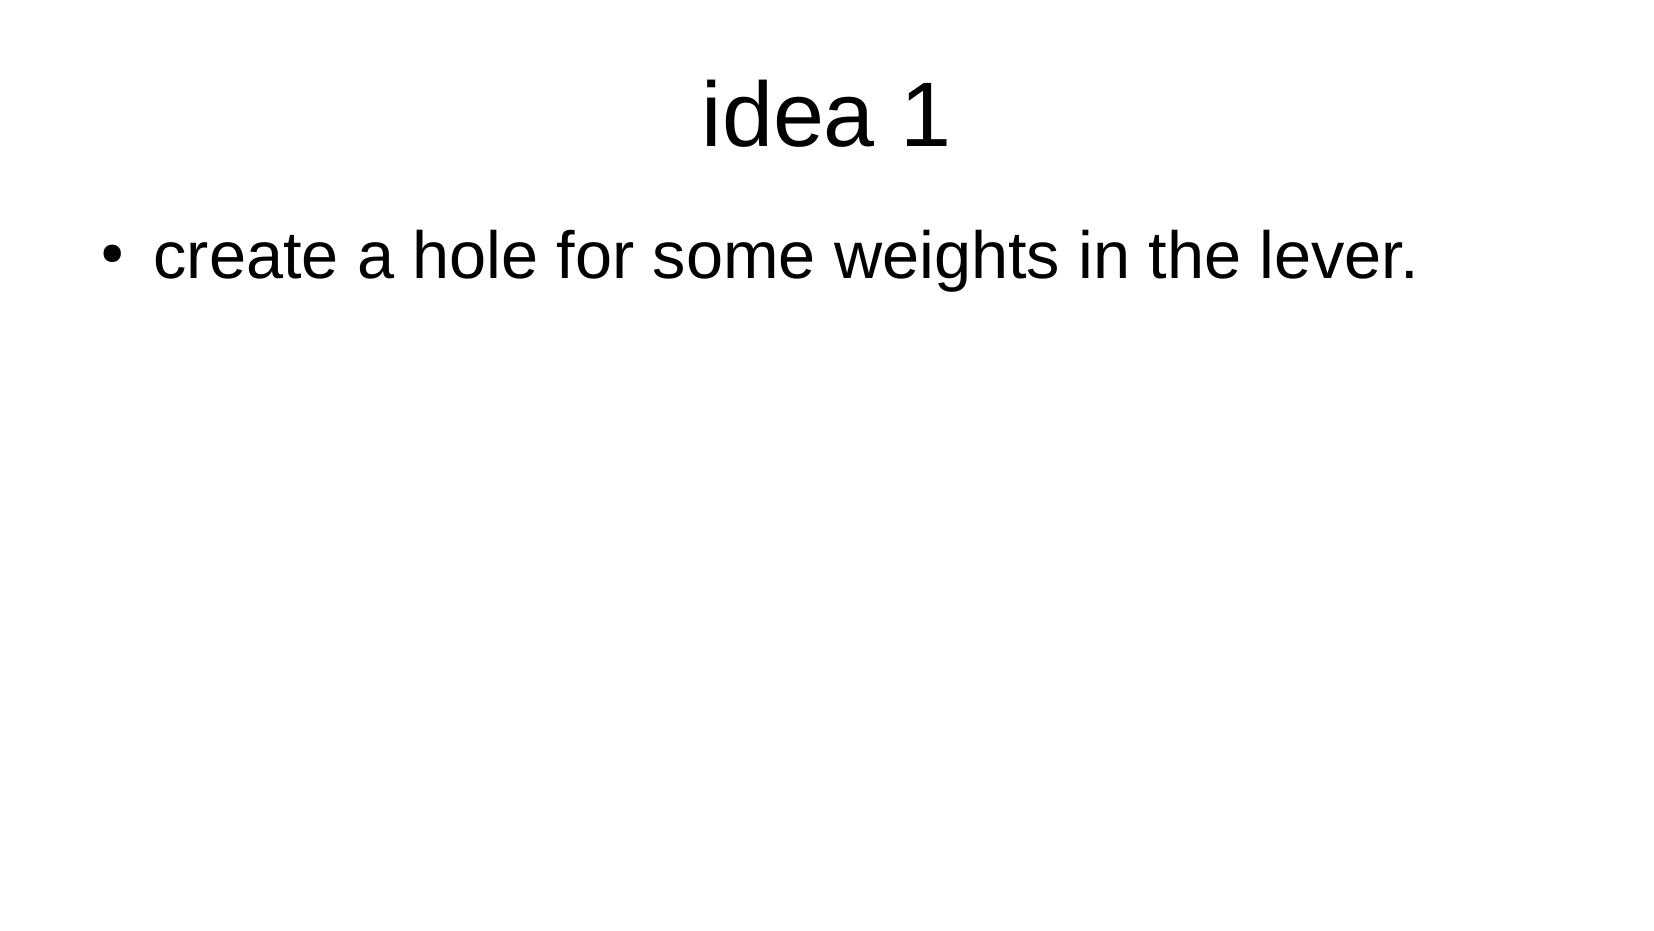

# idea 1
create a hole for some weights in the lever.